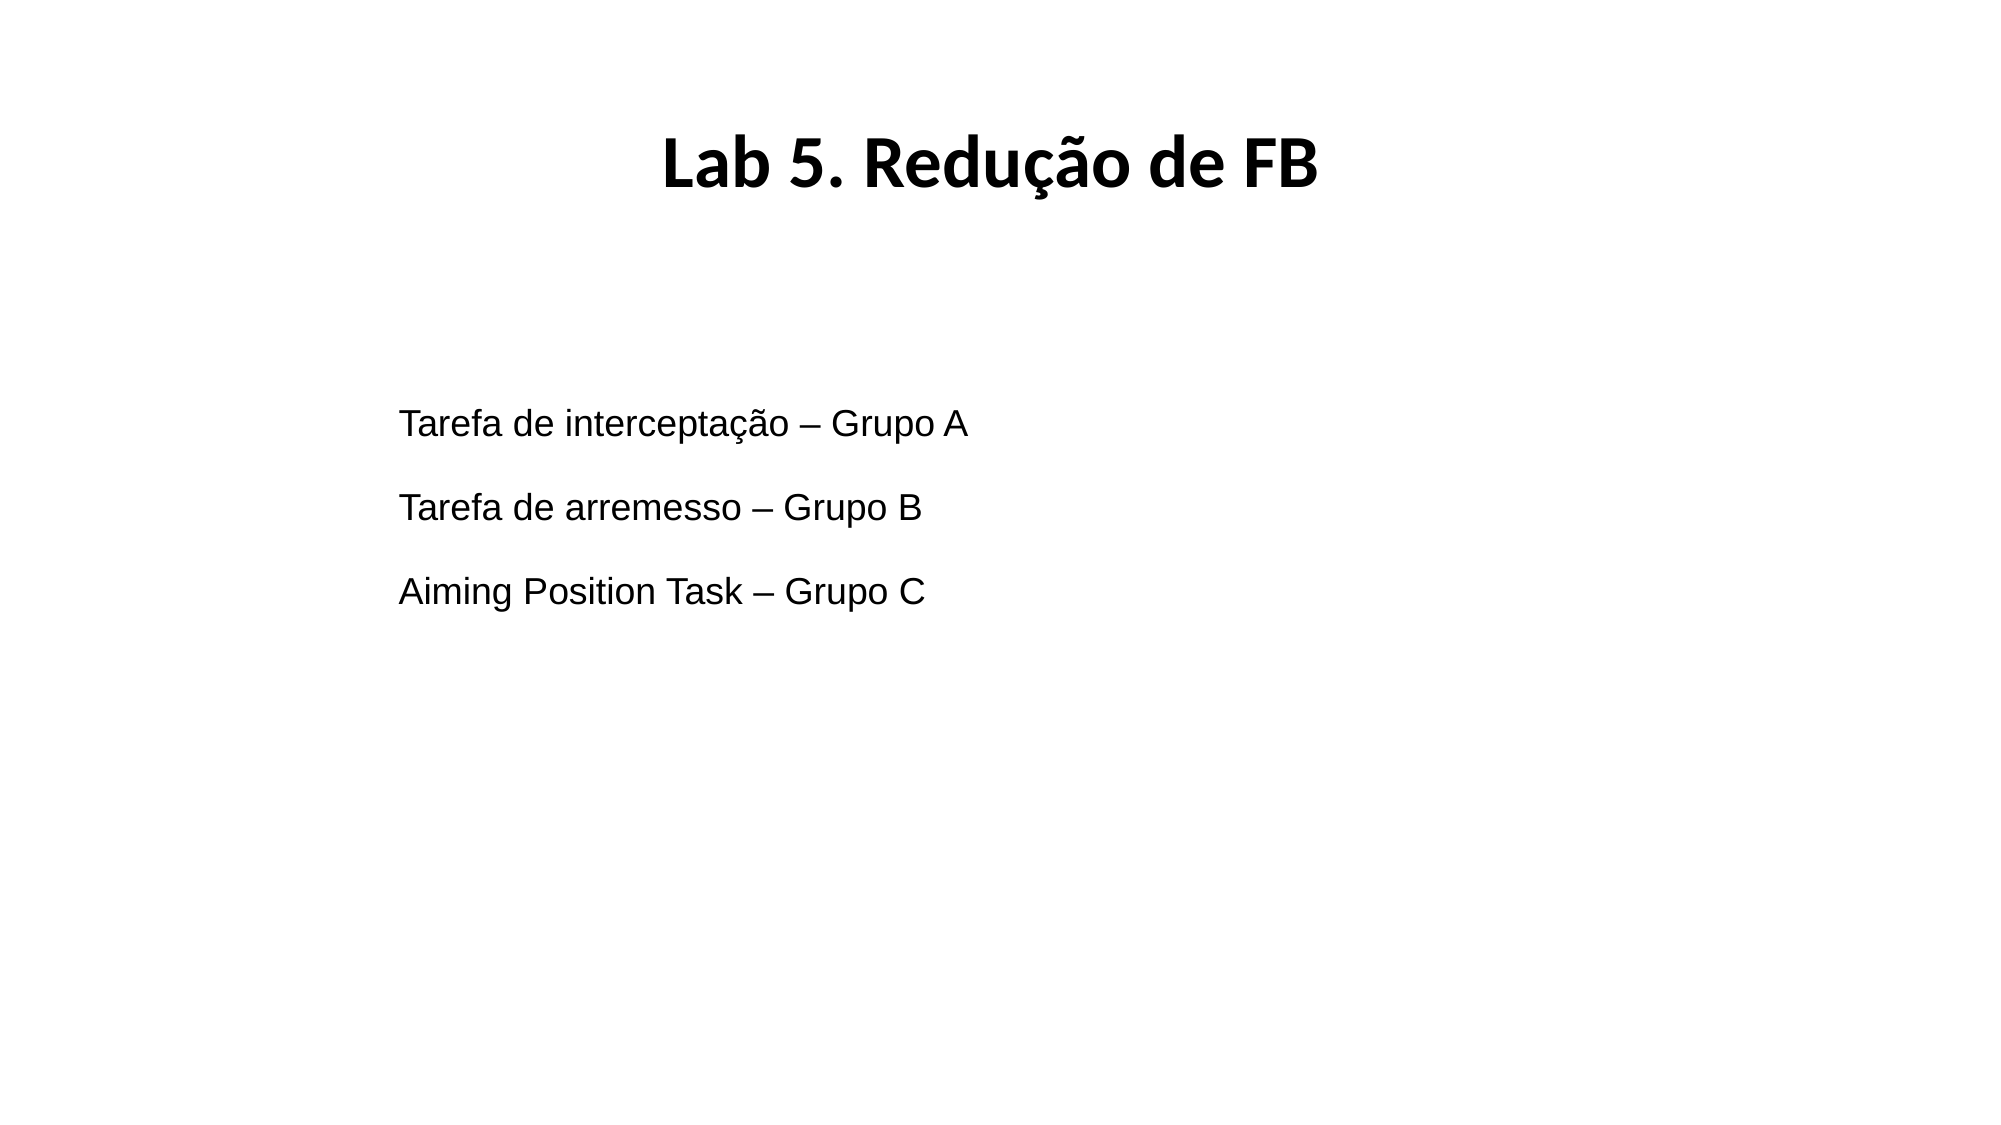

# Lab 5. Redução de FB
Tarefa de interceptação – Grupo A
Tarefa de arremesso – Grupo B
Aiming Position Task – Grupo C